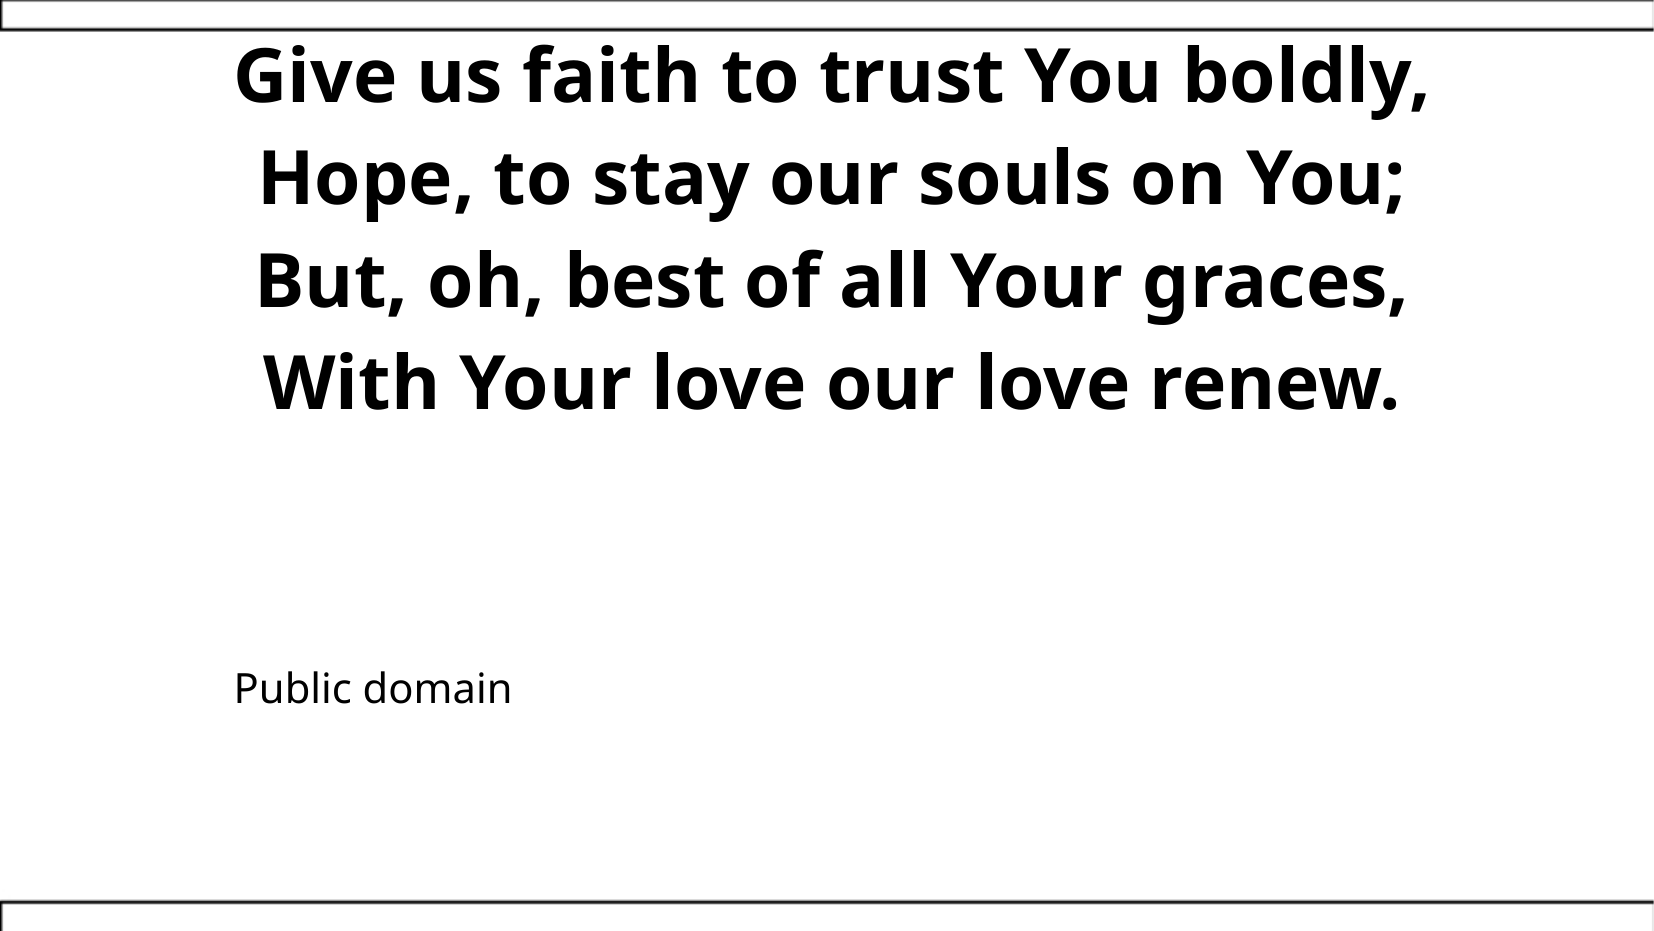

Give us faith to trust You boldly,
Hope, to stay our souls on You;
But, oh, best of all Your graces,
With Your love our love renew.
 Public domain